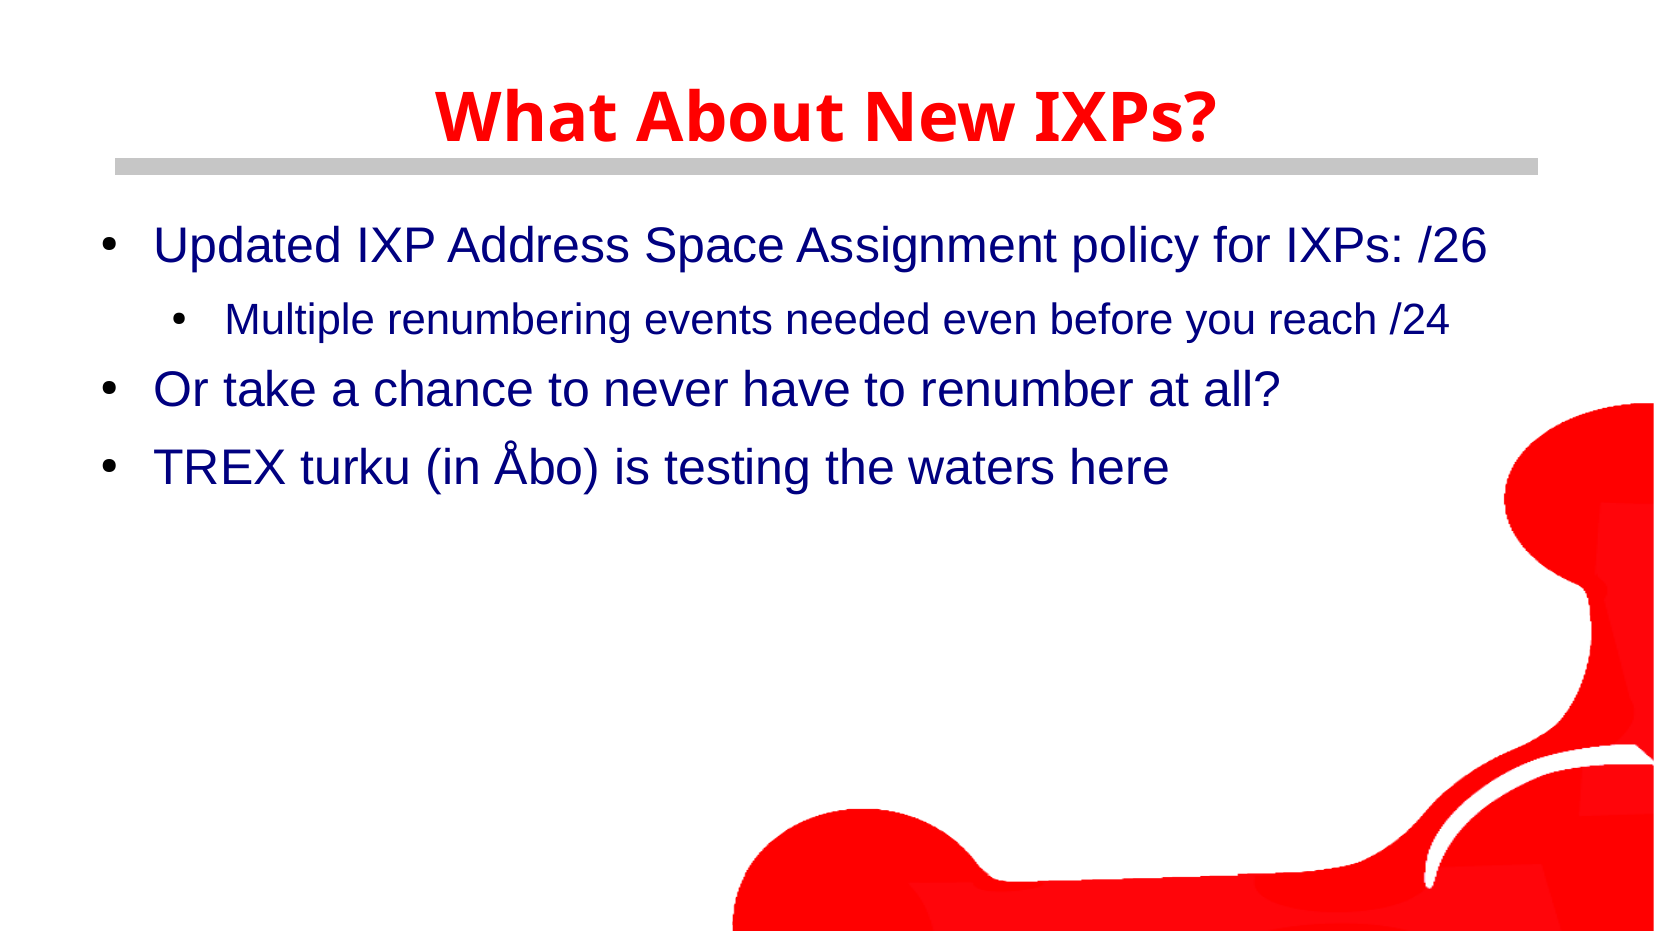

# What About New IXPs?
Updated IXP Address Space Assignment policy for IXPs: /26
Multiple renumbering events needed even before you reach /24
Or take a chance to never have to renumber at all?
TREX turku (in Åbo) is testing the waters here